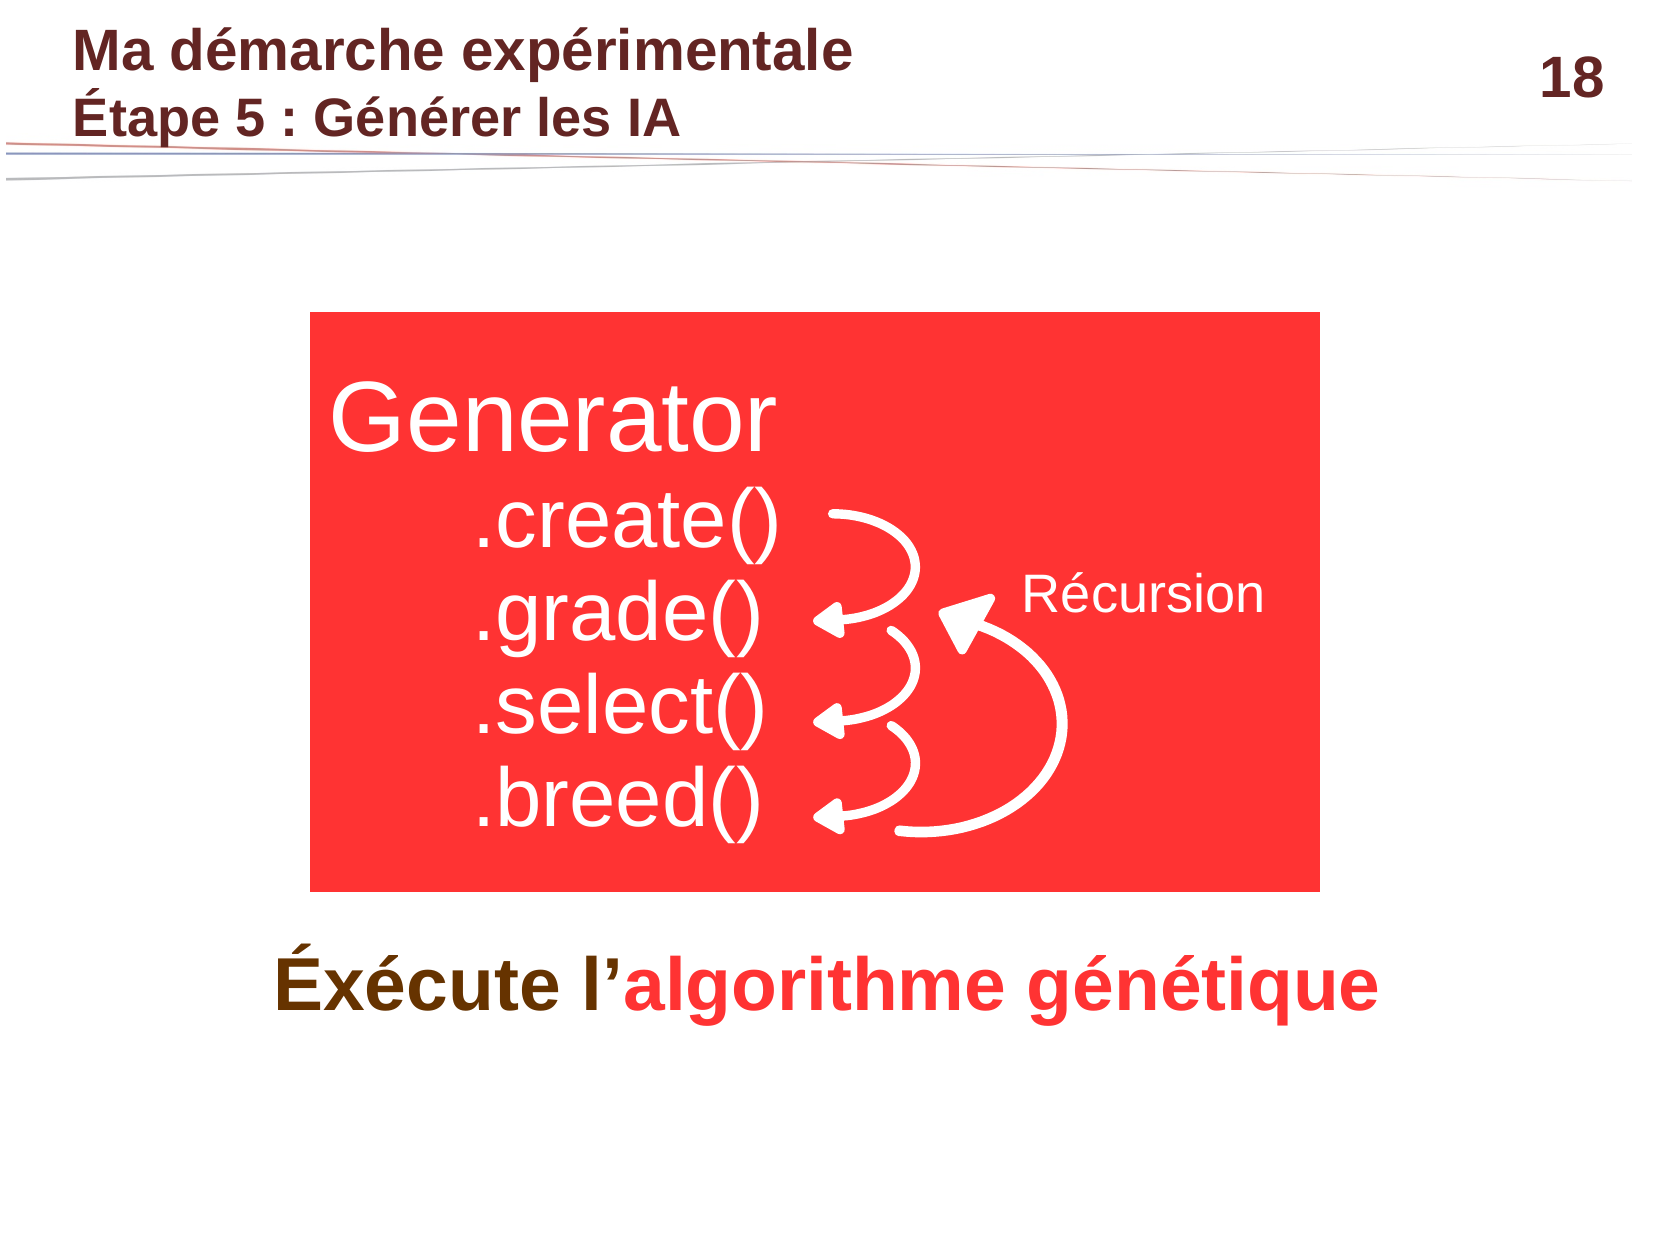

# Ma démarche expérimentale Étape 5 : Générer les IA
18
Generator
		.create()
		.grade()
		.select()
		.breed()
Récursion
Éxécute l’algorithme génétique